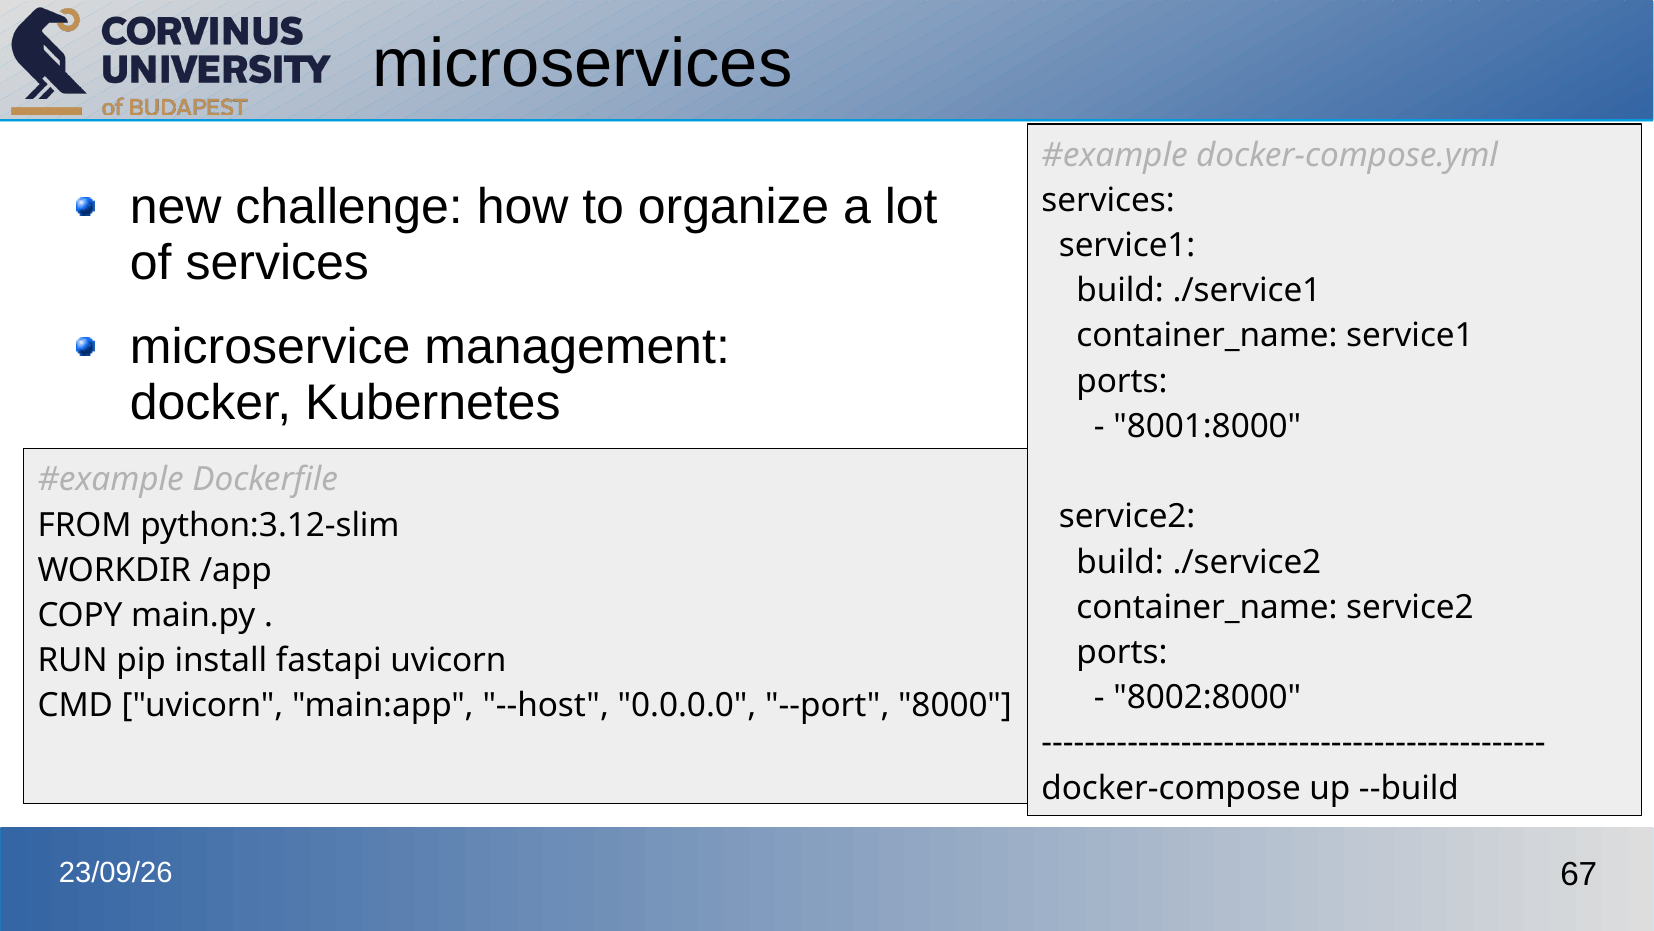

# microservices
new challenge: how to organize a lot of services
microservice management:
docker, Kubernetes
#example docker-compose.yml
services:
 service1:
 build: ./service1
 container_name: service1
 ports:
 - "8001:8000"
 service2:
 build: ./service2
 container_name: service2
 ports:
 - "8002:8000"
-----------------------------------------------
docker-compose up --build
#example Dockerfile
FROM python:3.12-slim
WORKDIR /app
COPY main.py .
RUN pip install fastapi uvicorn
CMD ["uvicorn", "main:app", "--host", "0.0.0.0", "--port", "8000"]